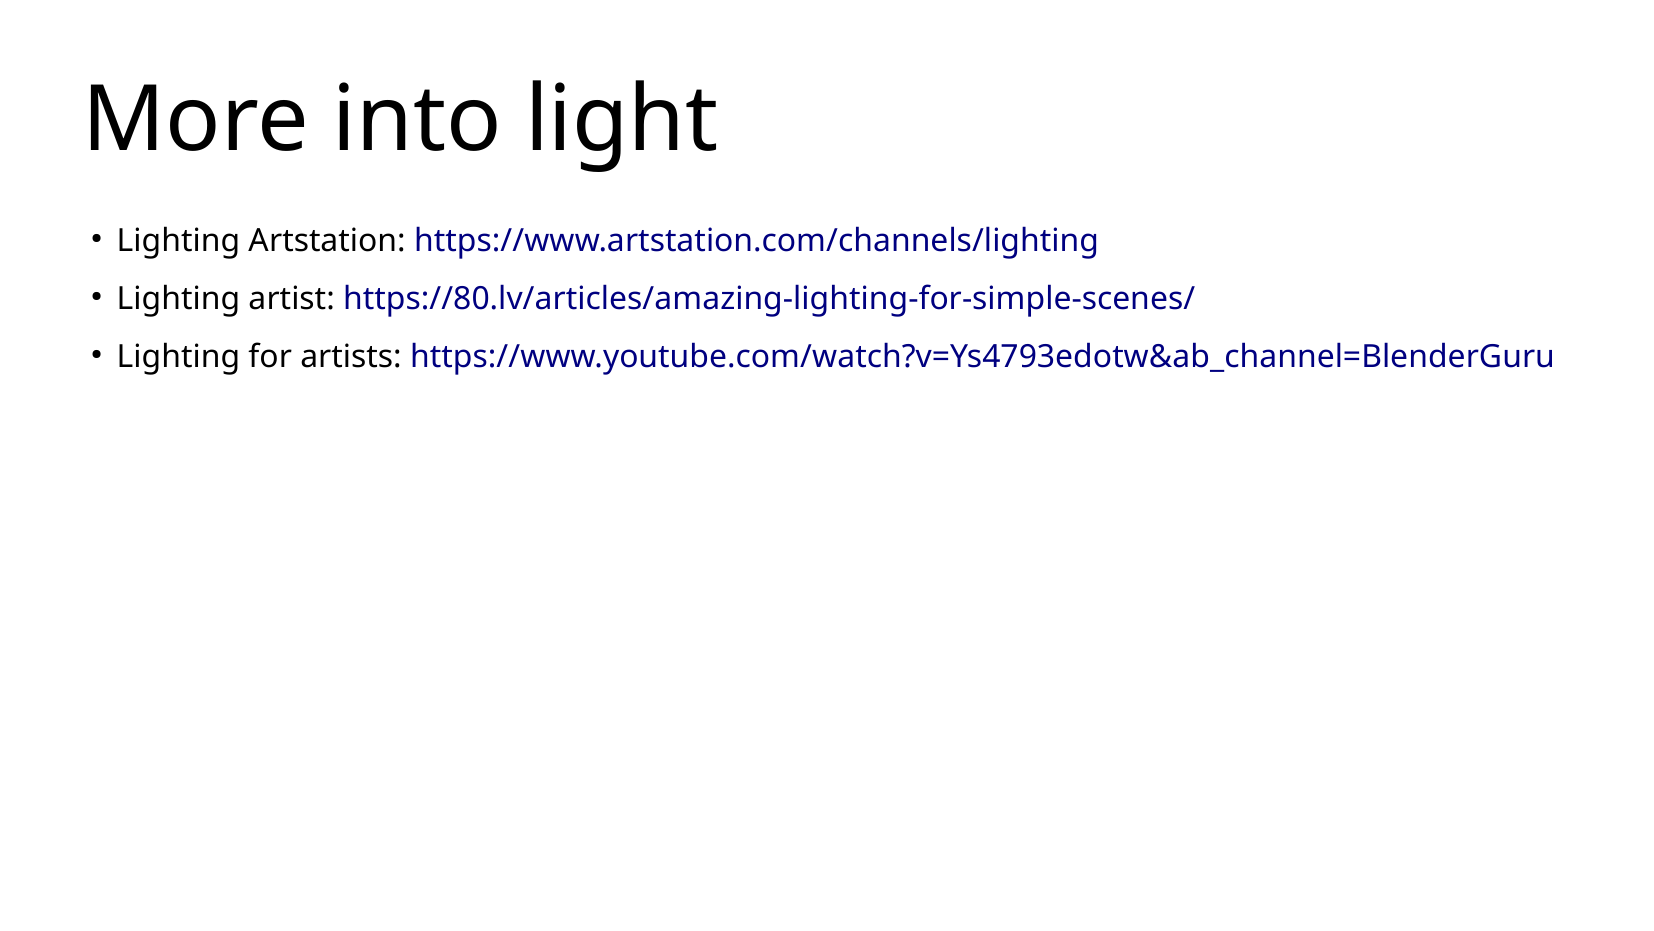

# More into light
Lighting Artstation: https://www.artstation.com/channels/lighting
Lighting artist: https://80.lv/articles/amazing-lighting-for-simple-scenes/
Lighting for artists: https://www.youtube.com/watch?v=Ys4793edotw&ab_channel=BlenderGuru